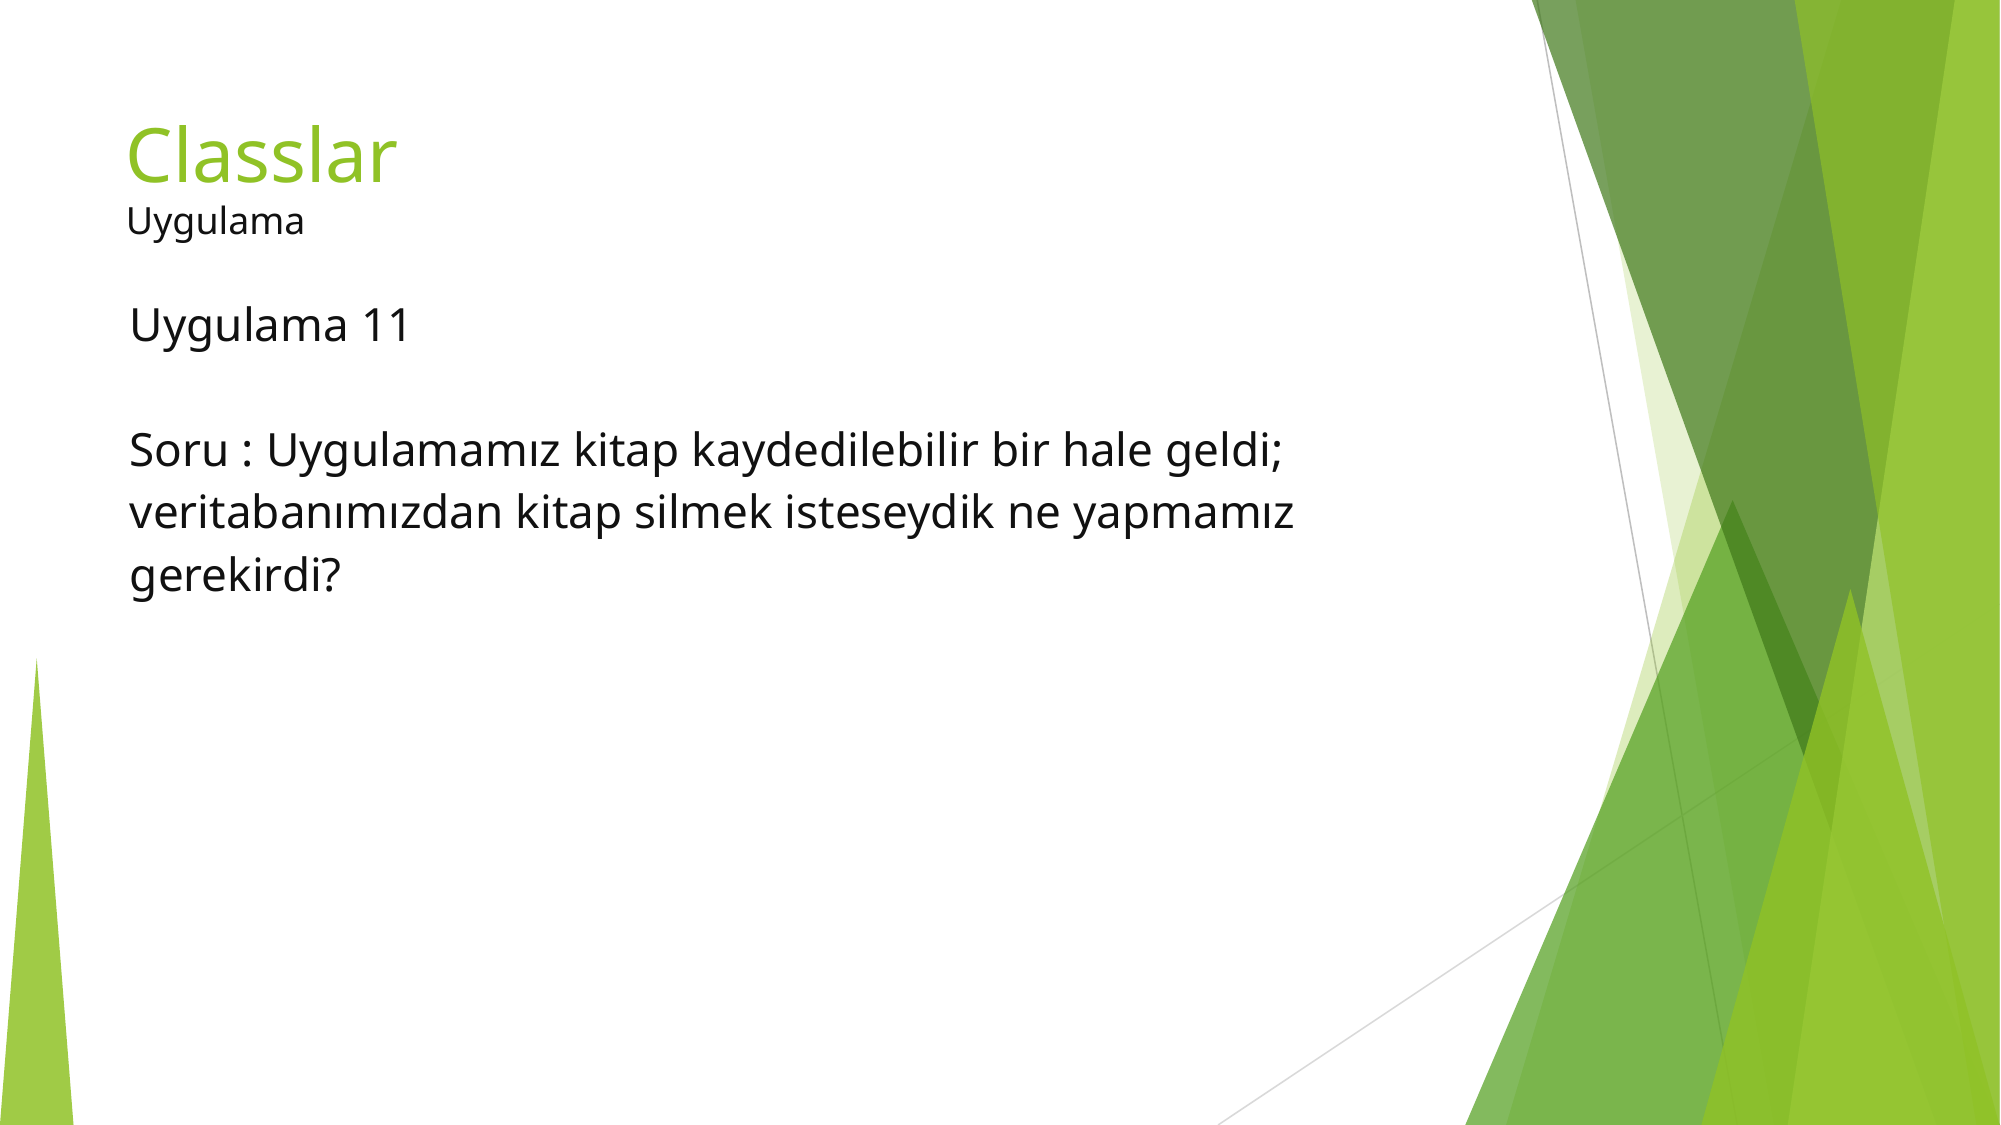

# Classlar Uygulama
Uygulama 11
Soru : Uygulamamız kitap kaydedilebilir bir hale geldi; veritabanımızdan kitap silmek isteseydik ne yapmamız gerekirdi?